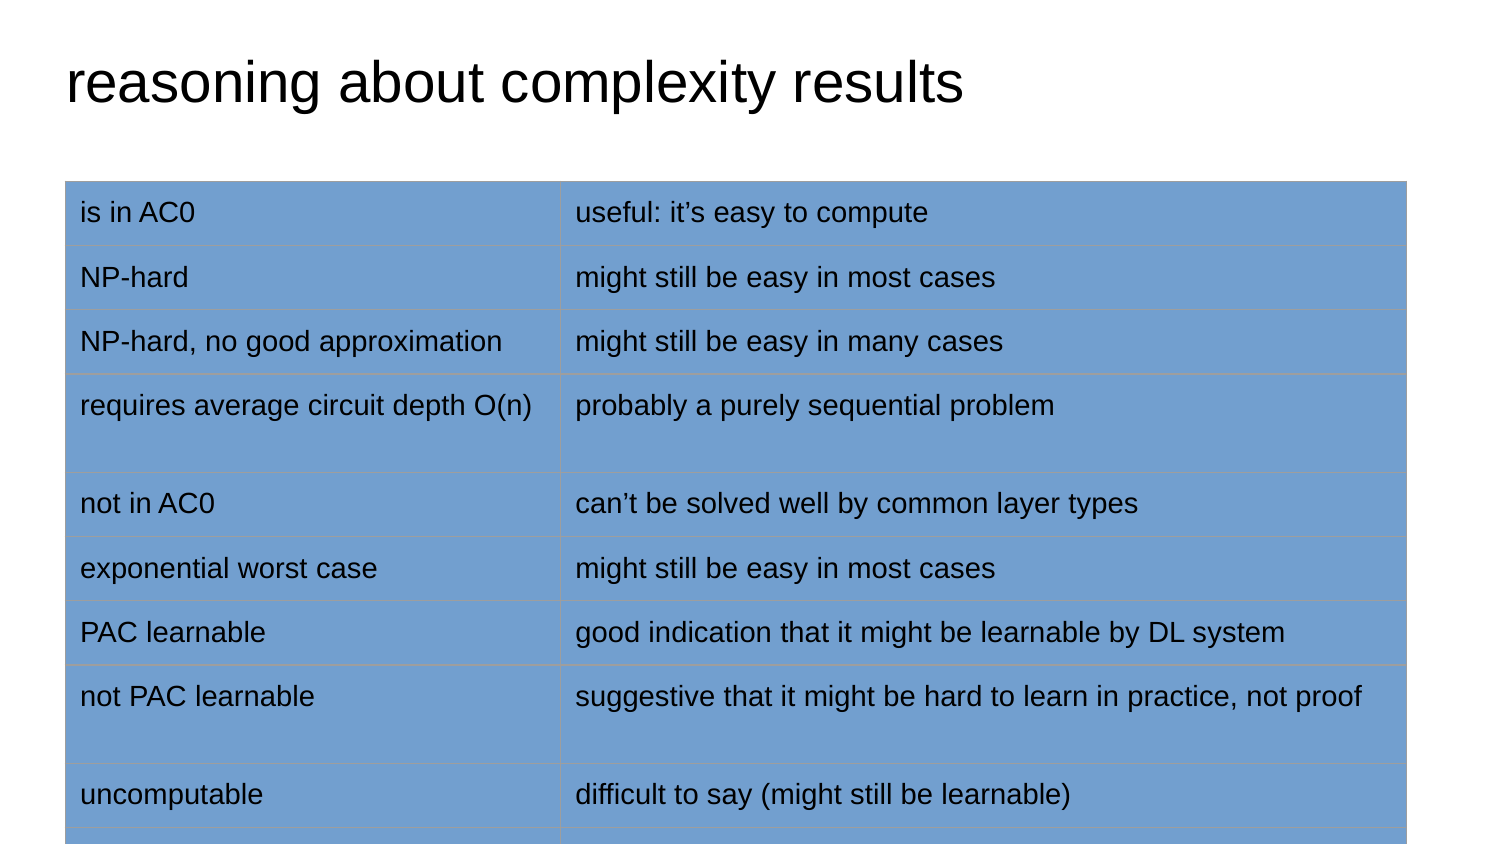

# reasoning about complexity results
| is in AC0 | useful: it’s easy to compute |
| --- | --- |
| NP-hard | might still be easy in most cases |
| NP-hard, no good approximation | might still be easy in many cases |
| requires average circuit depth O(n) | probably a purely sequential problem |
| not in AC0 | can’t be solved well by common layer types |
| exponential worst case | might still be easy in most cases |
| PAC learnable | good indication that it might be learnable by DL system |
| not PAC learnable | suggestive that it might be hard to learn in practice, not proof |
| uncomputable | difficult to say (might still be learnable) |
| Perceptron analysis | pay attention |